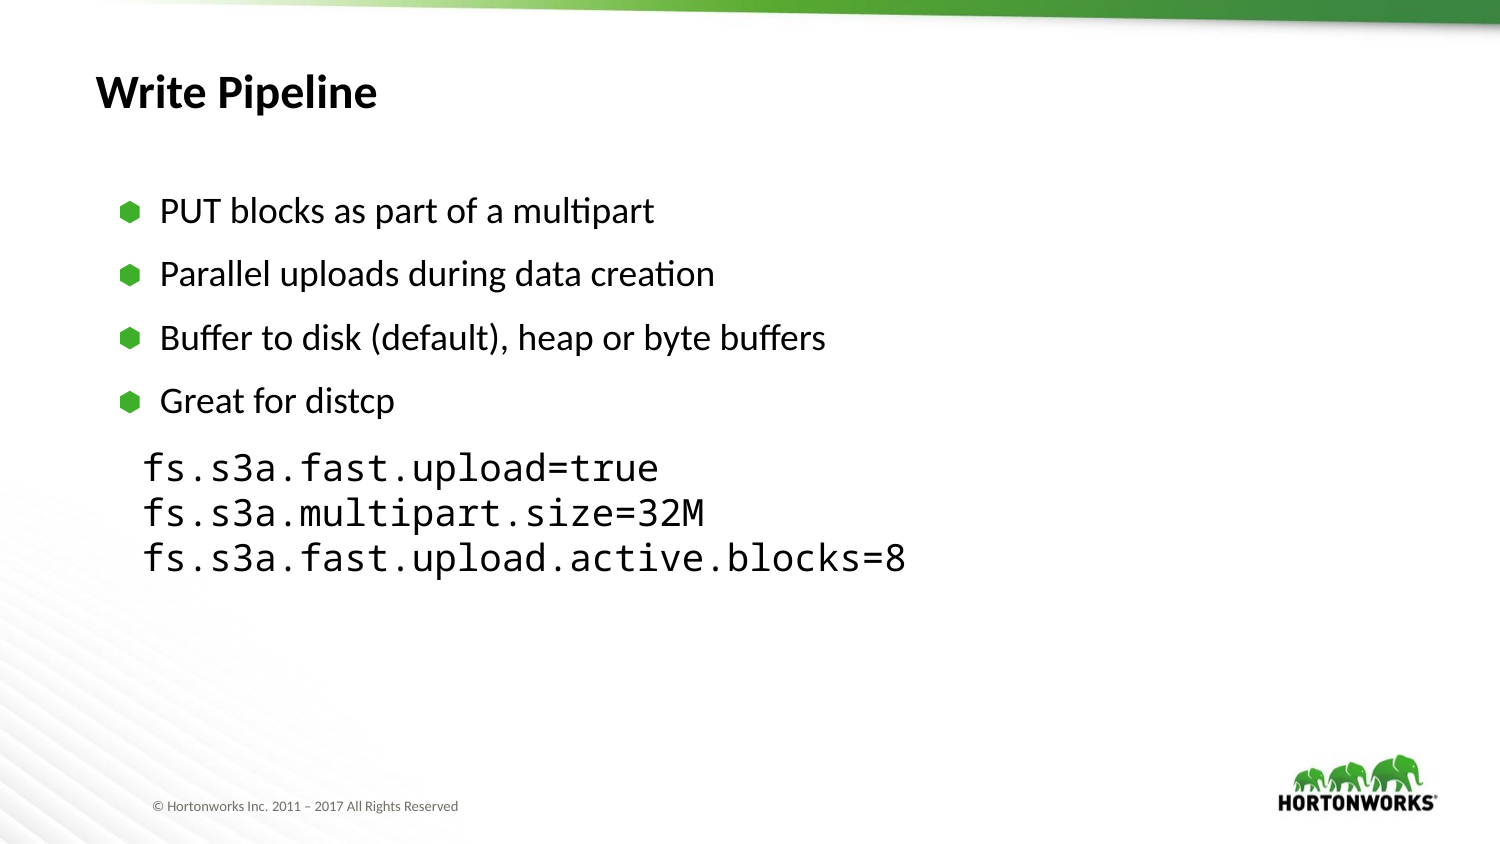

# Write Pipeline
PUT blocks as part of a multipart
Parallel uploads during data creation
Buffer to disk (default), heap or byte buffers
Great for distcp
fs.s3a.fast.upload=true
fs.s3a.multipart.size=32M
fs.s3a.fast.upload.active.blocks=8